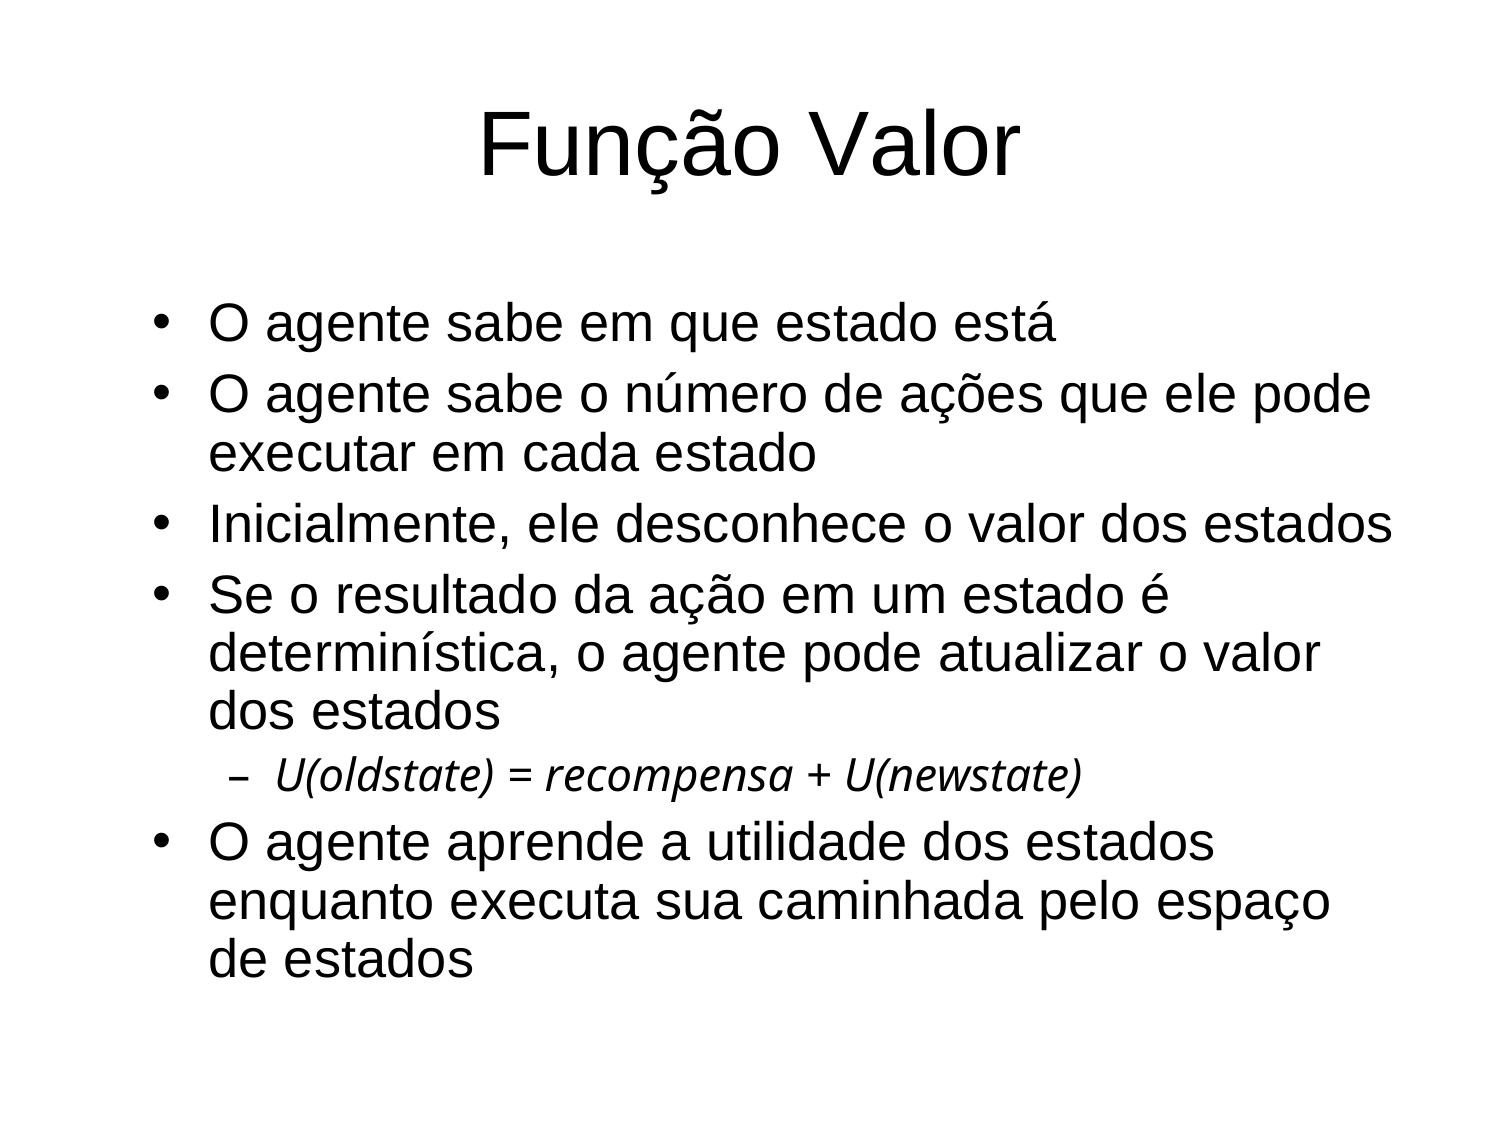

# Função Valor
O agente sabe em que estado está
O agente sabe o número de ações que ele pode executar em cada estado
Inicialmente, ele desconhece o valor dos estados
Se o resultado da ação em um estado é determinística, o agente pode atualizar o valor dos estados
U(oldstate) = recompensa + U(newstate)
O agente aprende a utilidade dos estados enquanto executa sua caminhada pelo espaço de estados